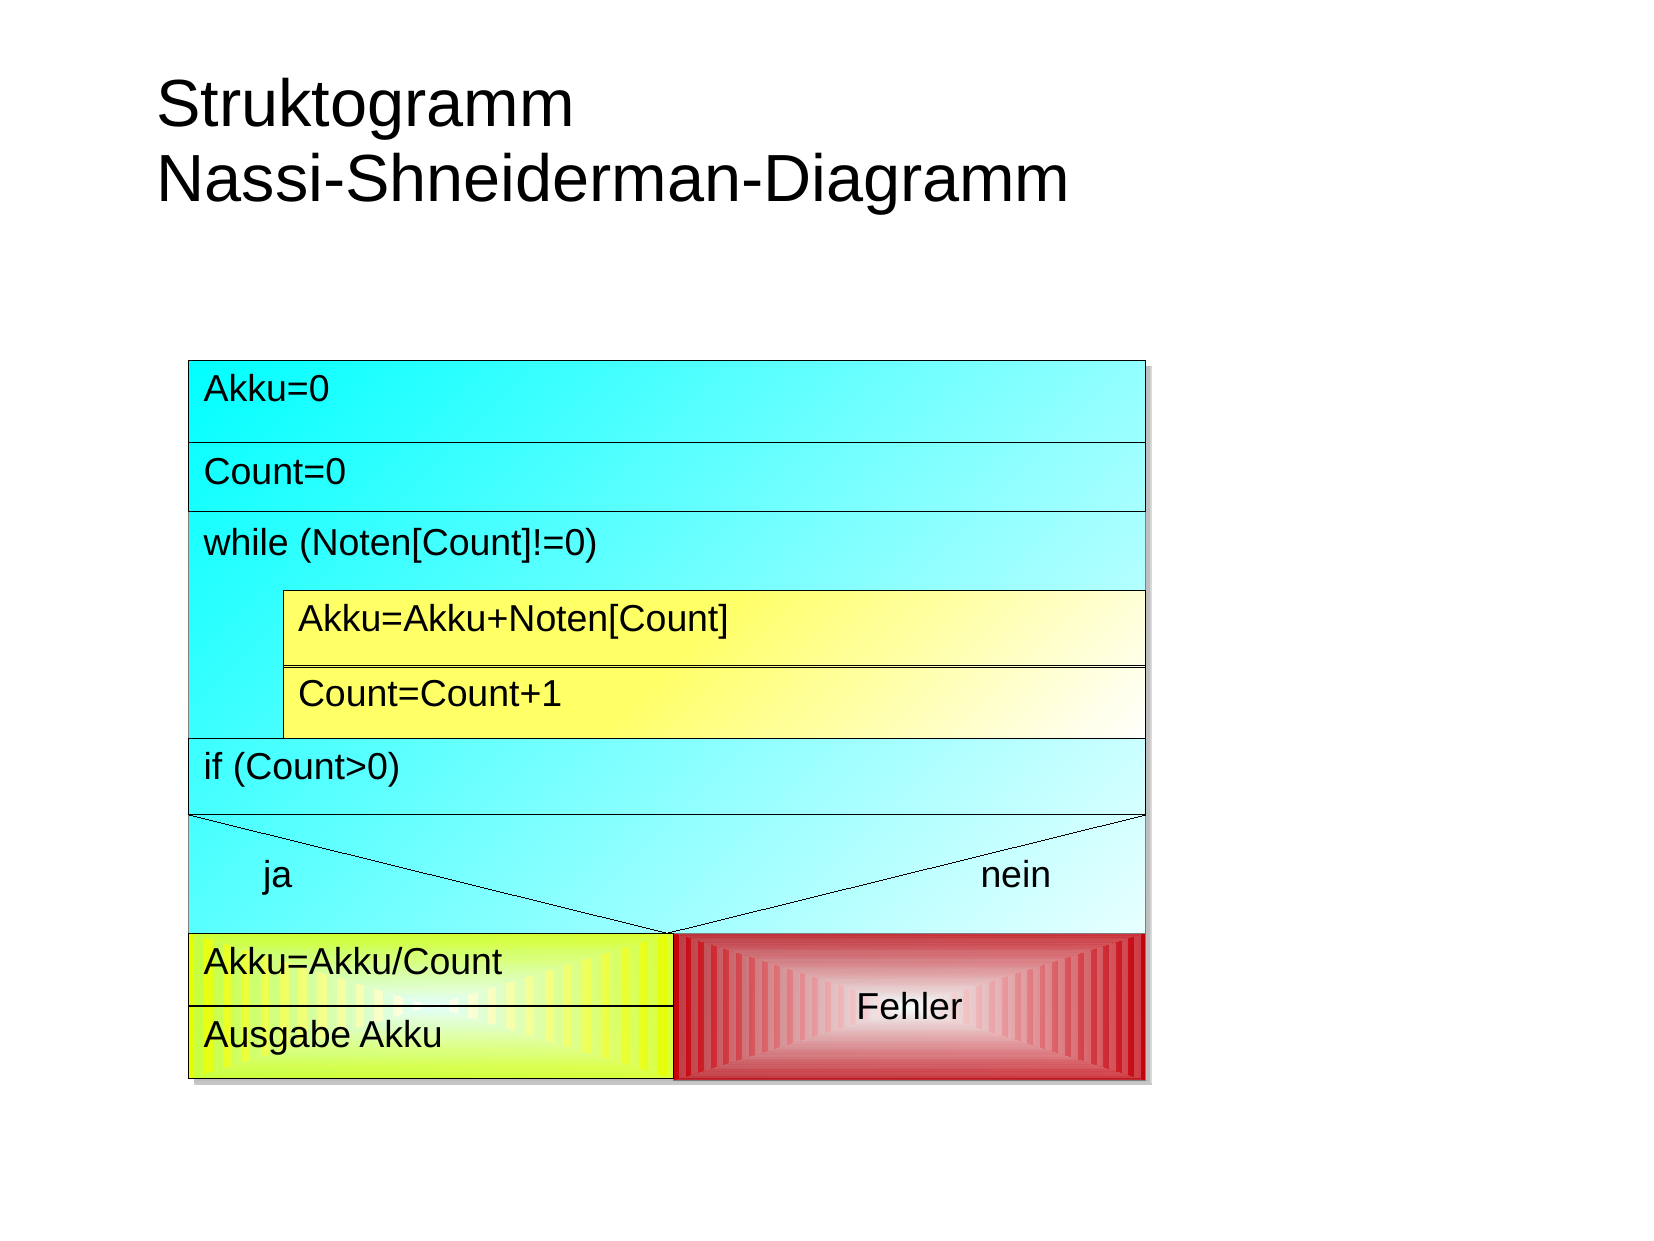

Struktogramm
Nassi-Shneiderman-Diagramm
Akku=0
Count=0
while (Noten[Count]!=0)
Akku=Akku+Noten[Count]
Count=Count+1
if (Count>0)
ja
nein
Akku=Akku/Count
Fehler
Ausgabe Akku